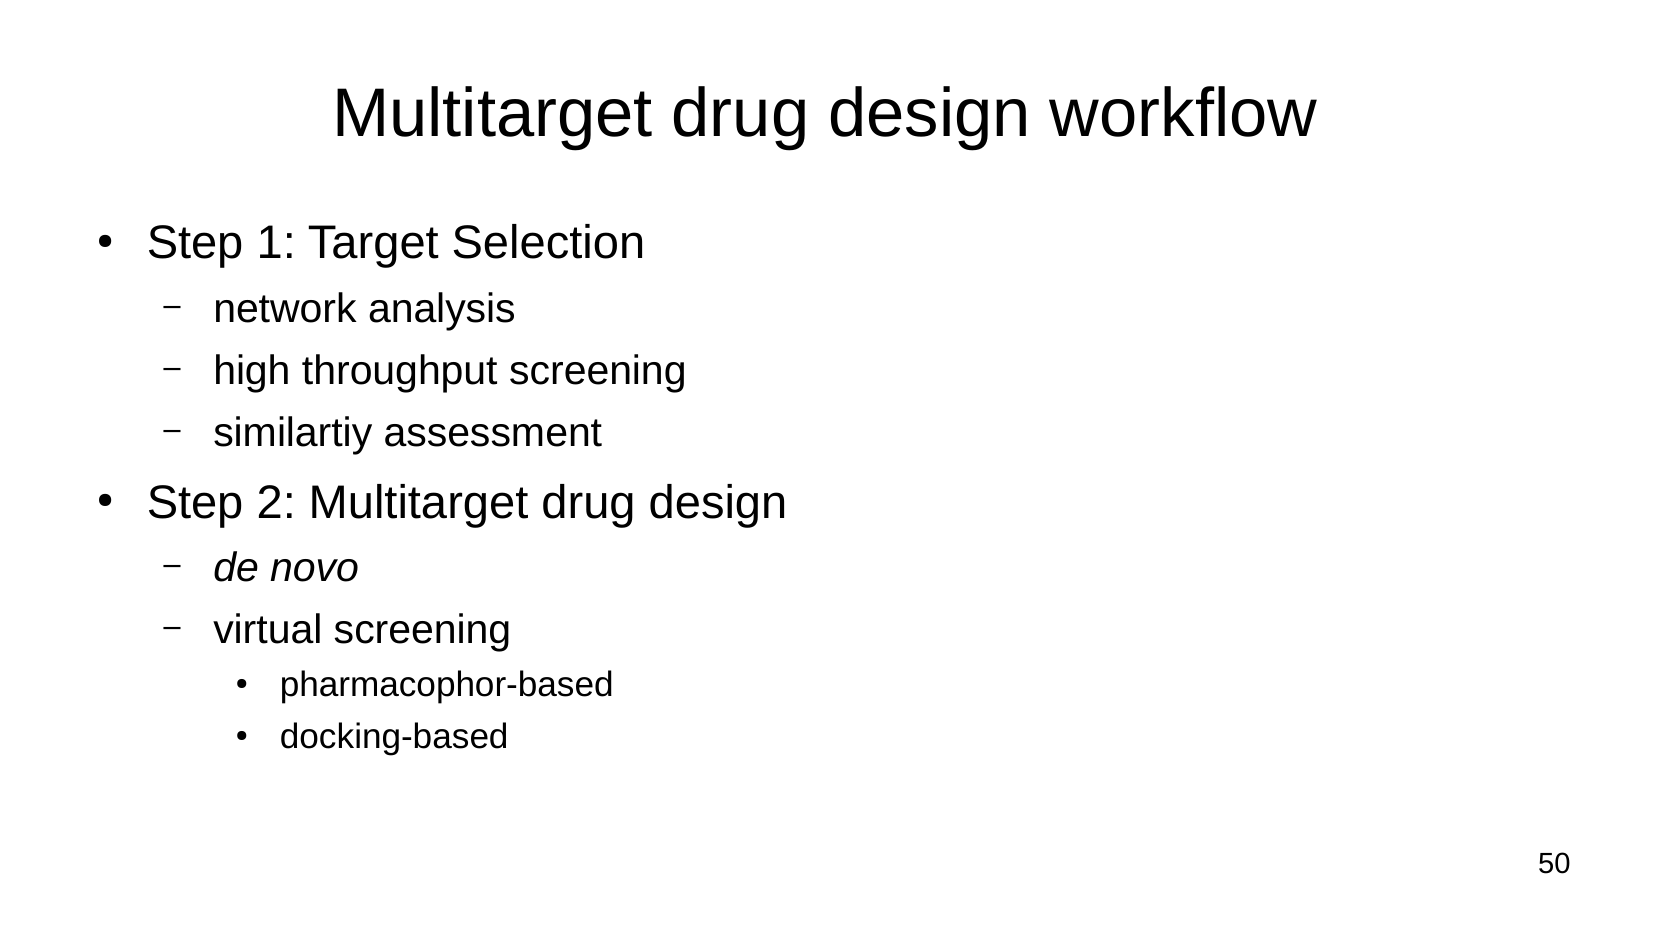

# Multitarget drug design workflow
Step 1: Target Selection
network analysis
high throughput screening
similartiy assessment
Step 2: Multitarget drug design
de novo
virtual screening
pharmacophor-based
docking-based
50